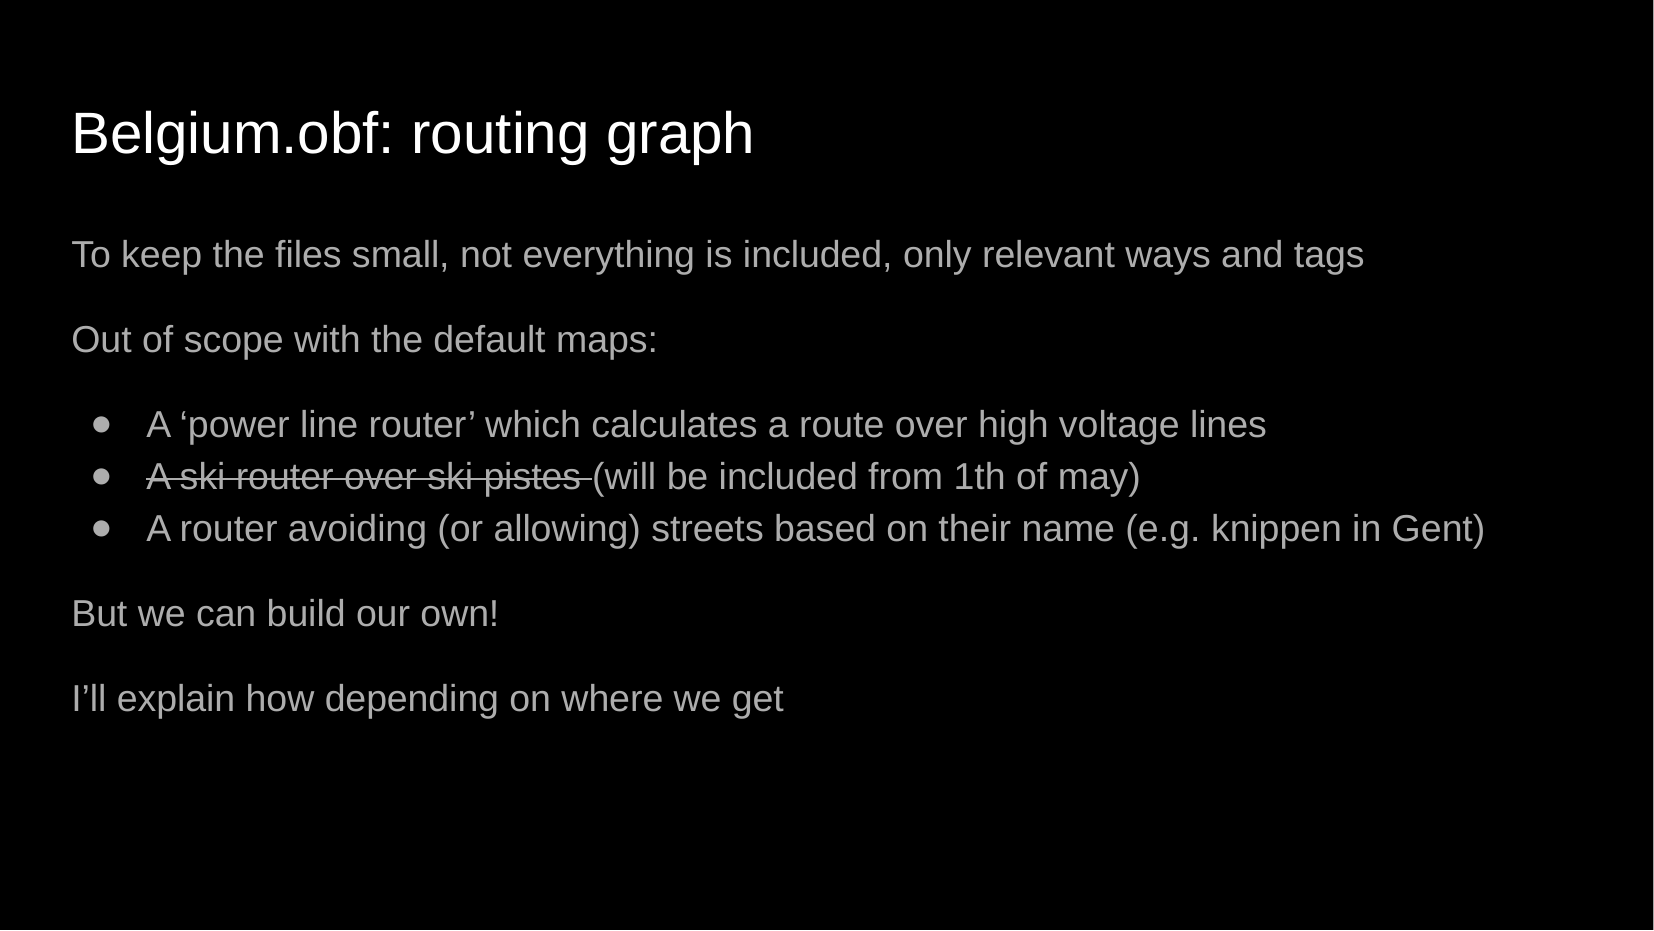

# Belgium.obf: routing graph
To keep the files small, not everything is included, only relevant ways and tags
Out of scope with the default maps:
A ‘power line router’ which calculates a route over high voltage lines
A ski router over ski pistes (will be included from 1th of may)
A router avoiding (or allowing) streets based on their name (e.g. knippen in Gent)
But we can build our own!
I’ll explain how depending on where we get